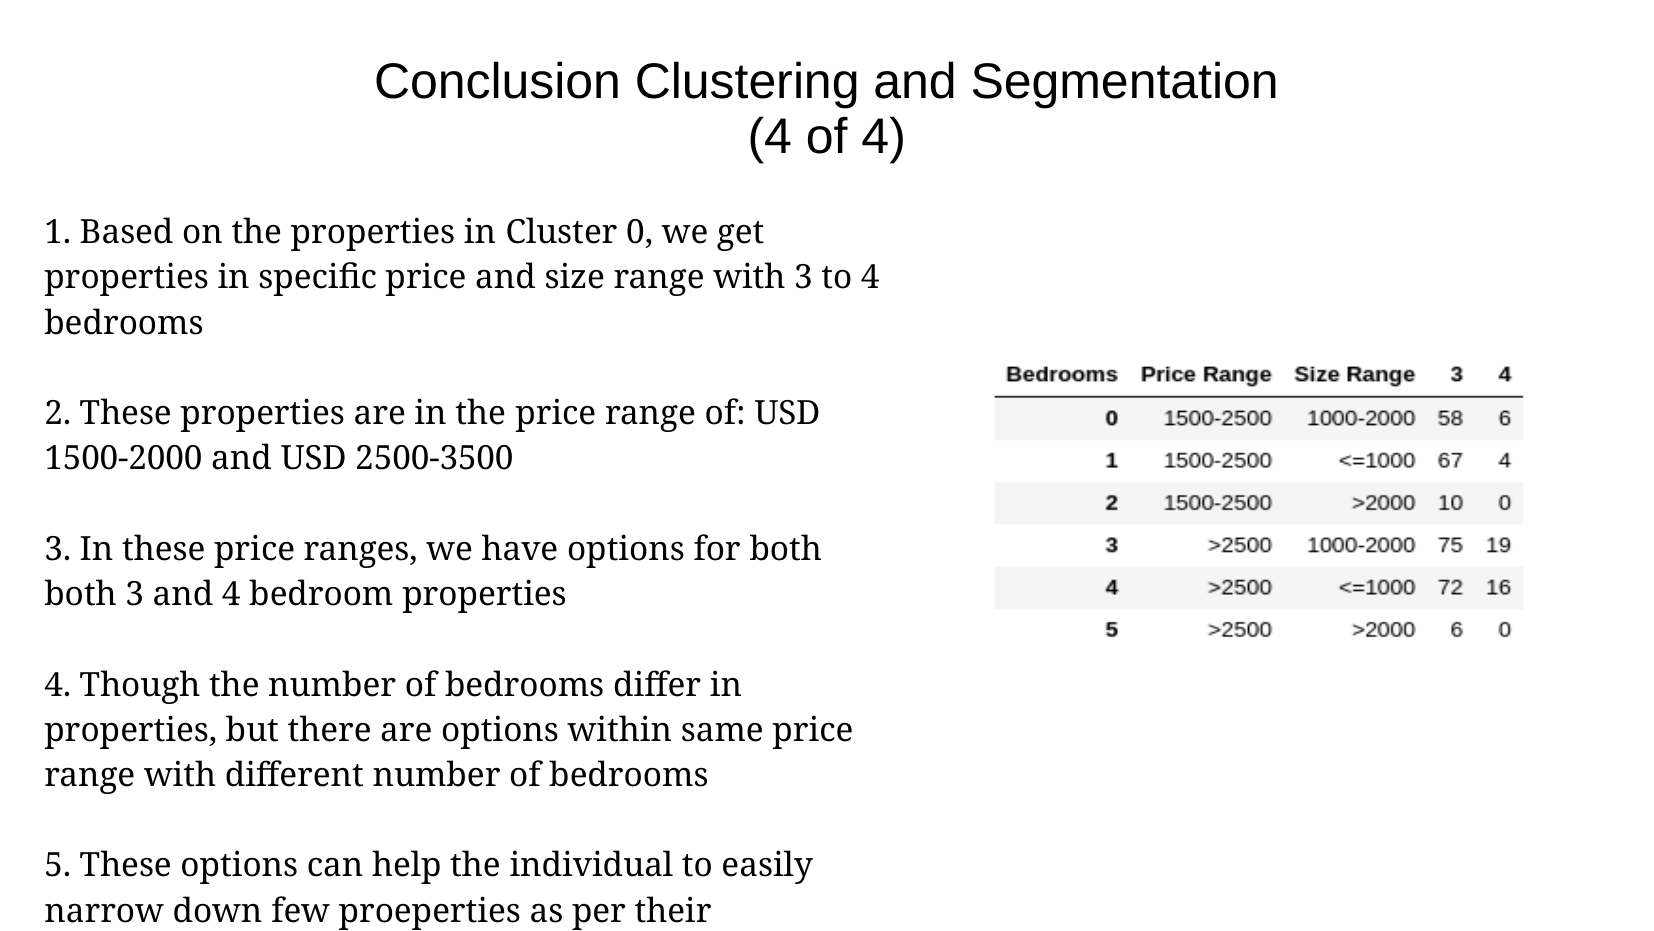

# Conclusion Clustering and Segmentation (4 of 4)
1. Based on the properties in Cluster 0, we get properties in specific price and size range with 3 to 4 bedrooms
2. These properties are in the price range of: USD 1500-2000 and USD 2500-3500
3. In these price ranges, we have options for both both 3 and 4 bedroom properties
4. Though the number of bedrooms differ in properties, but there are options within same price range with different number of bedrooms
5. These options can help the individual to easily narrow down few proeperties as per their preferences/ constraints and prioritize visits to these properties